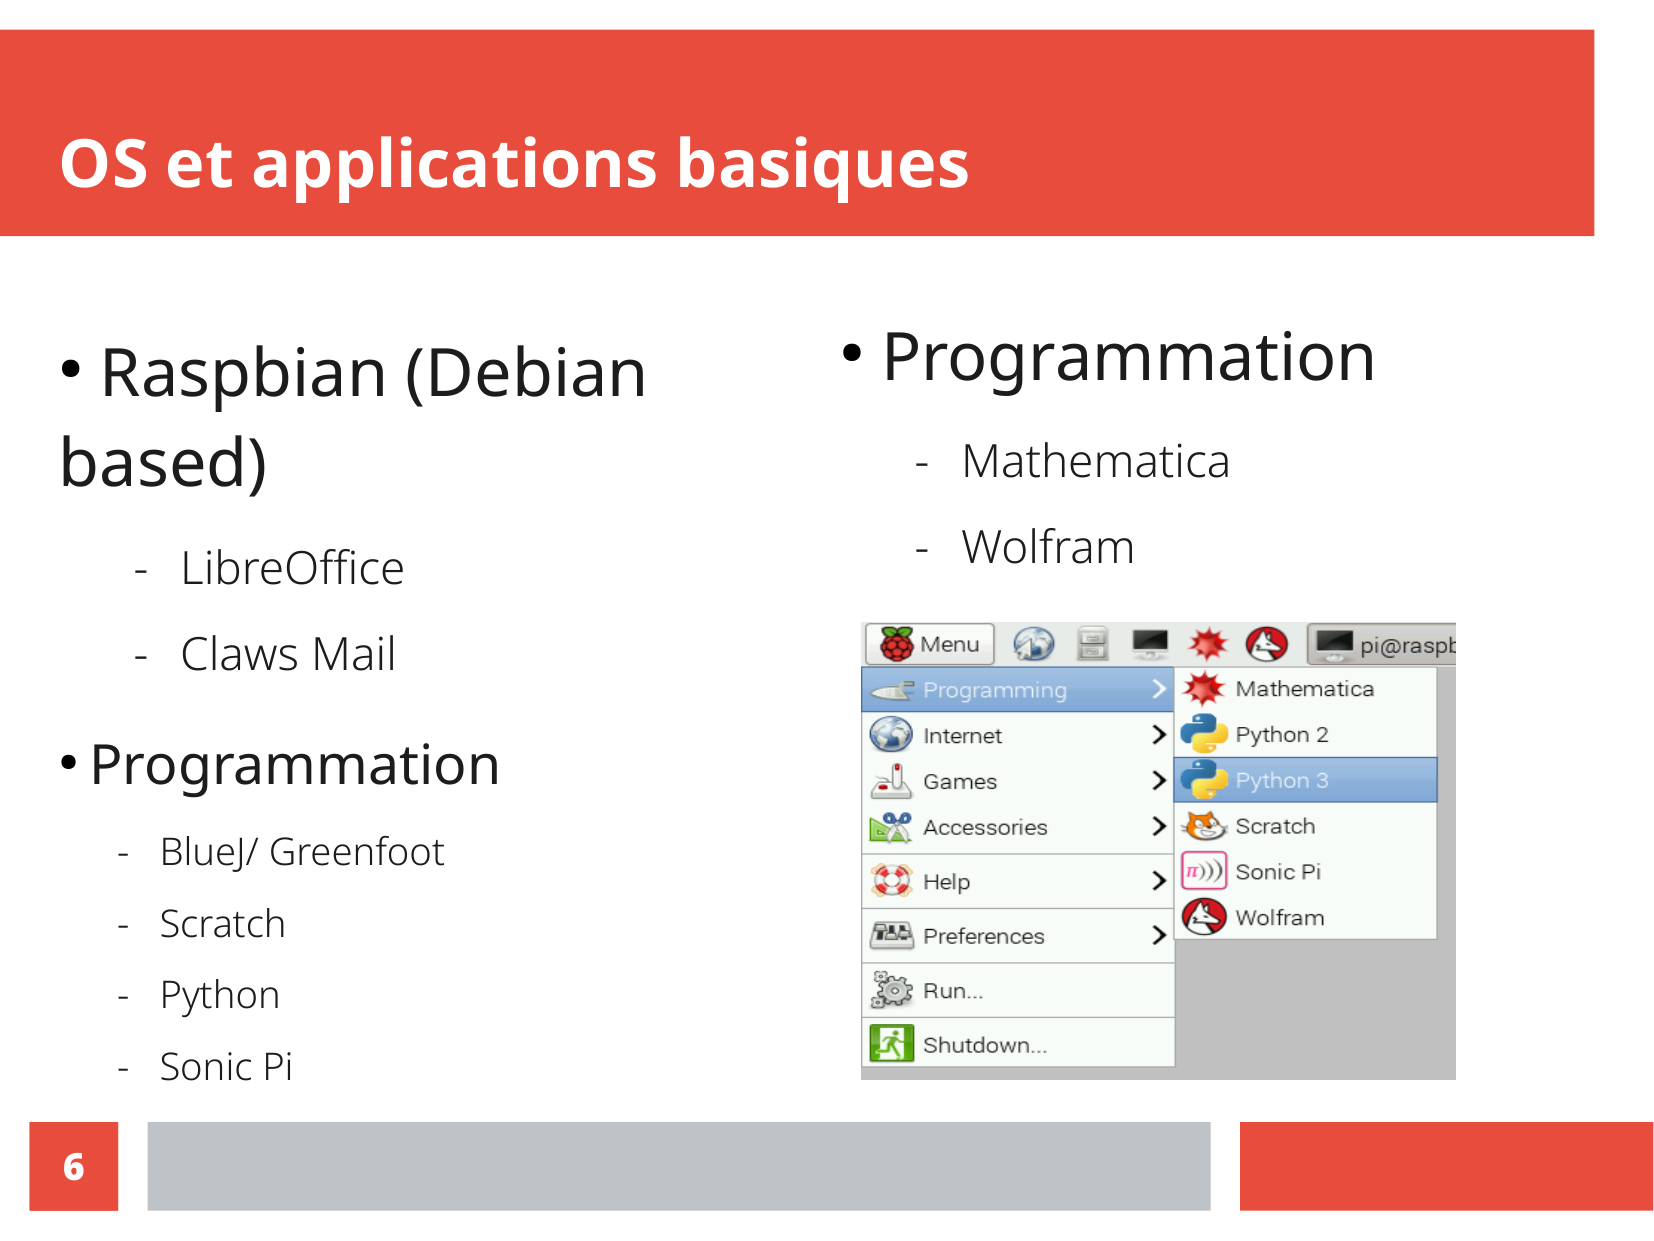

# OS et applications basiques
 Programmation
-	Mathematica
-	Wolfram
 Raspbian (Debian based)
-	LibreOffice
-	Claws Mail
 Programmation
-	BlueJ/ Greenfoot
-	Scratch
-	Python
-	Sonic Pi
6